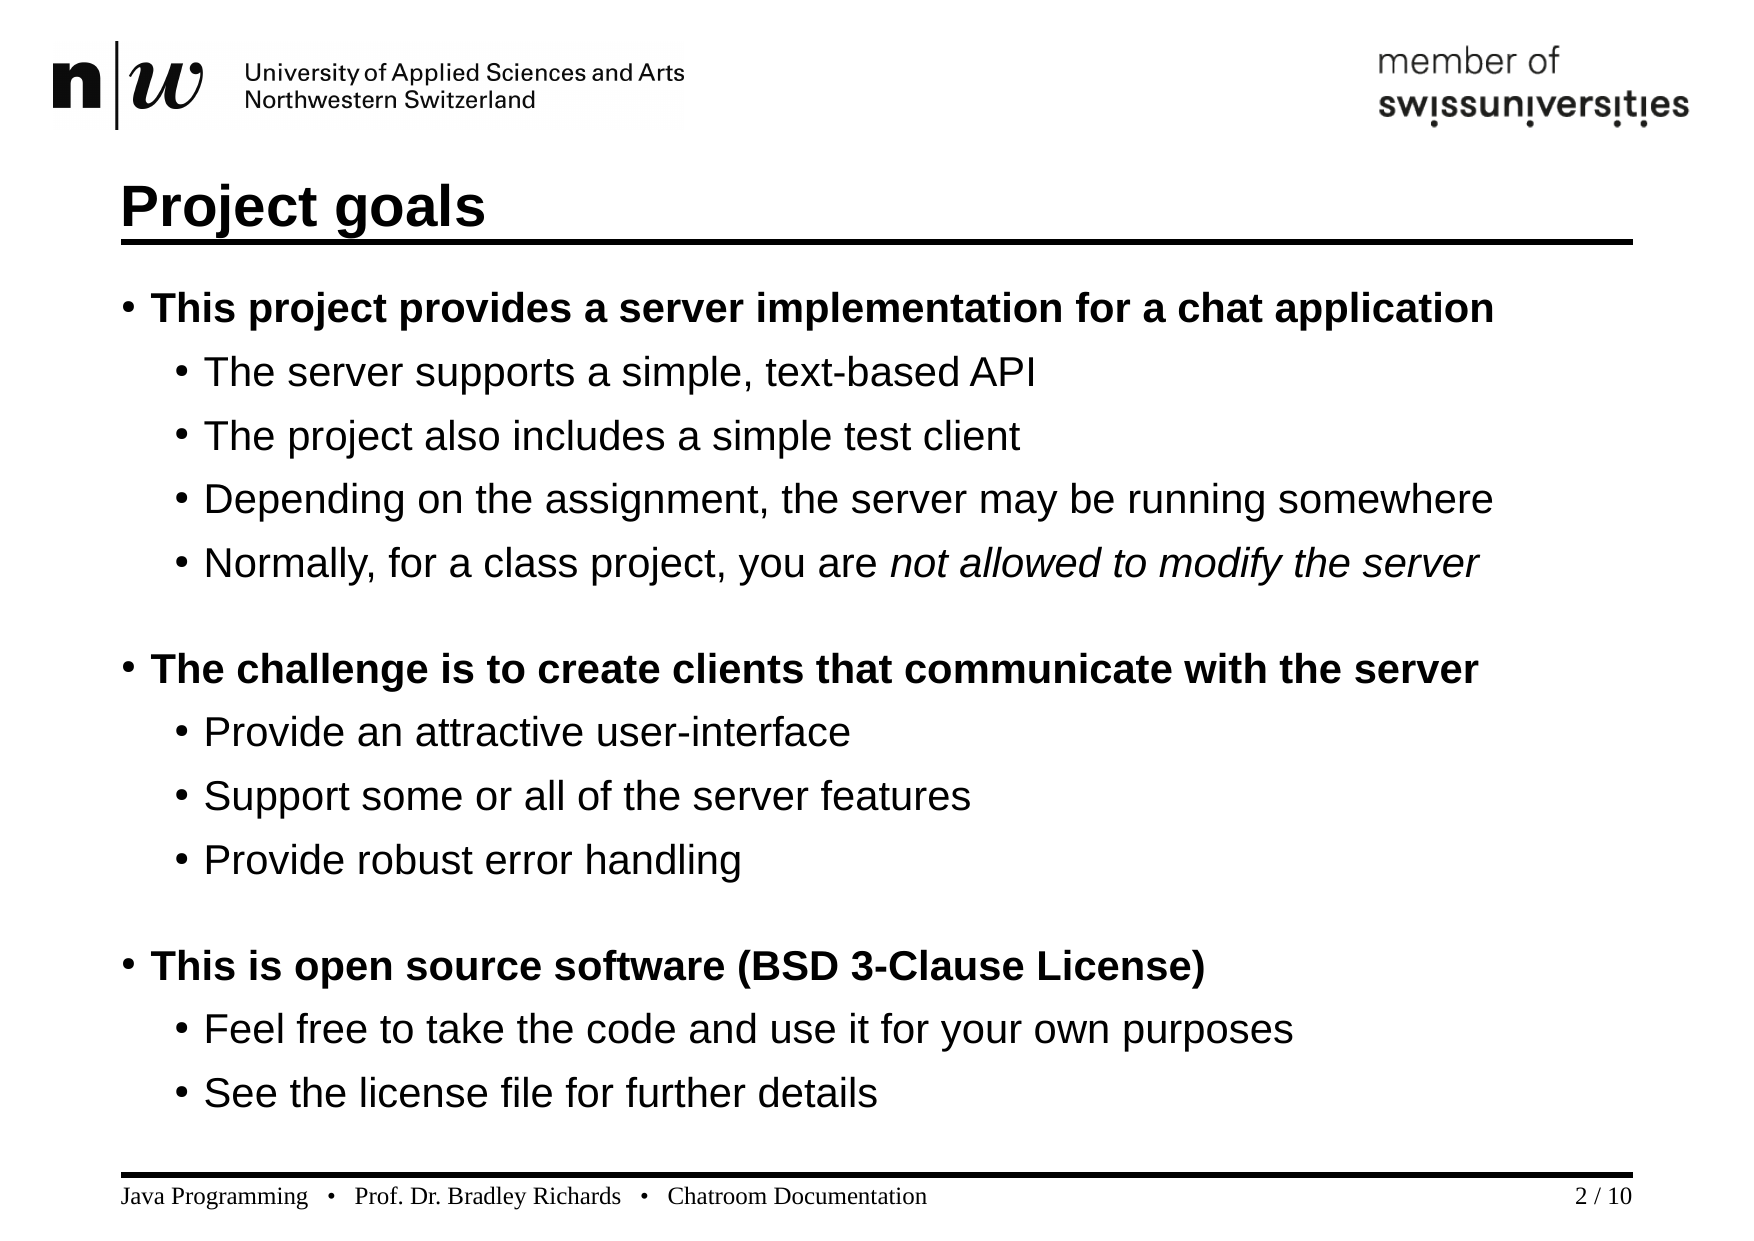

# Project goals
This project provides a server implementation for a chat application
The server supports a simple, text-based API
The project also includes a simple test client
Depending on the assignment, the server may be running somewhere
Normally, for a class project, you are not allowed to modify the server
The challenge is to create clients that communicate with the server
Provide an attractive user-interface
Support some or all of the server features
Provide robust error handling
This is open source software (BSD 3-Clause License)
Feel free to take the code and use it for your own purposes
See the license file for further details
Java Programming • Prof. Dr. Bradley Richards • Chatroom Documentation
2